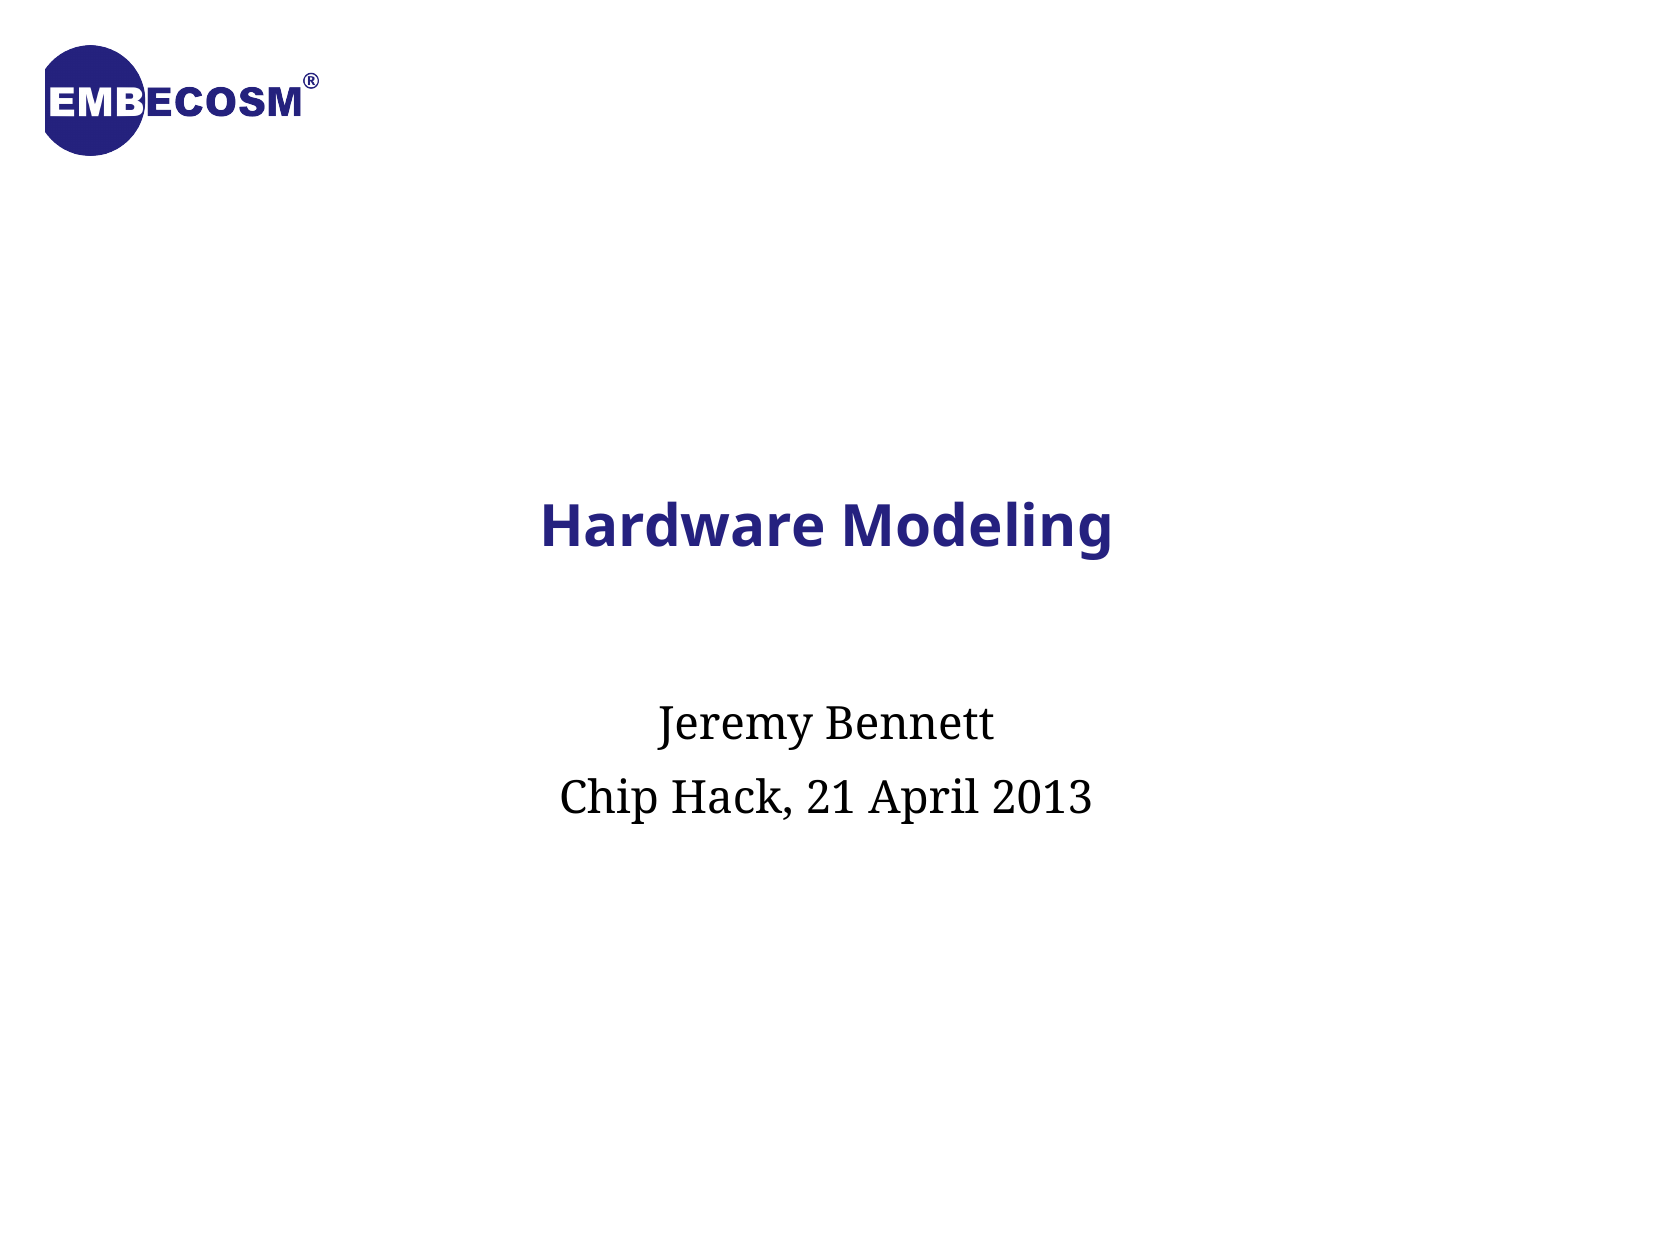

# Hardware Modeling
Jeremy Bennett
Chip Hack, 21 April 2013